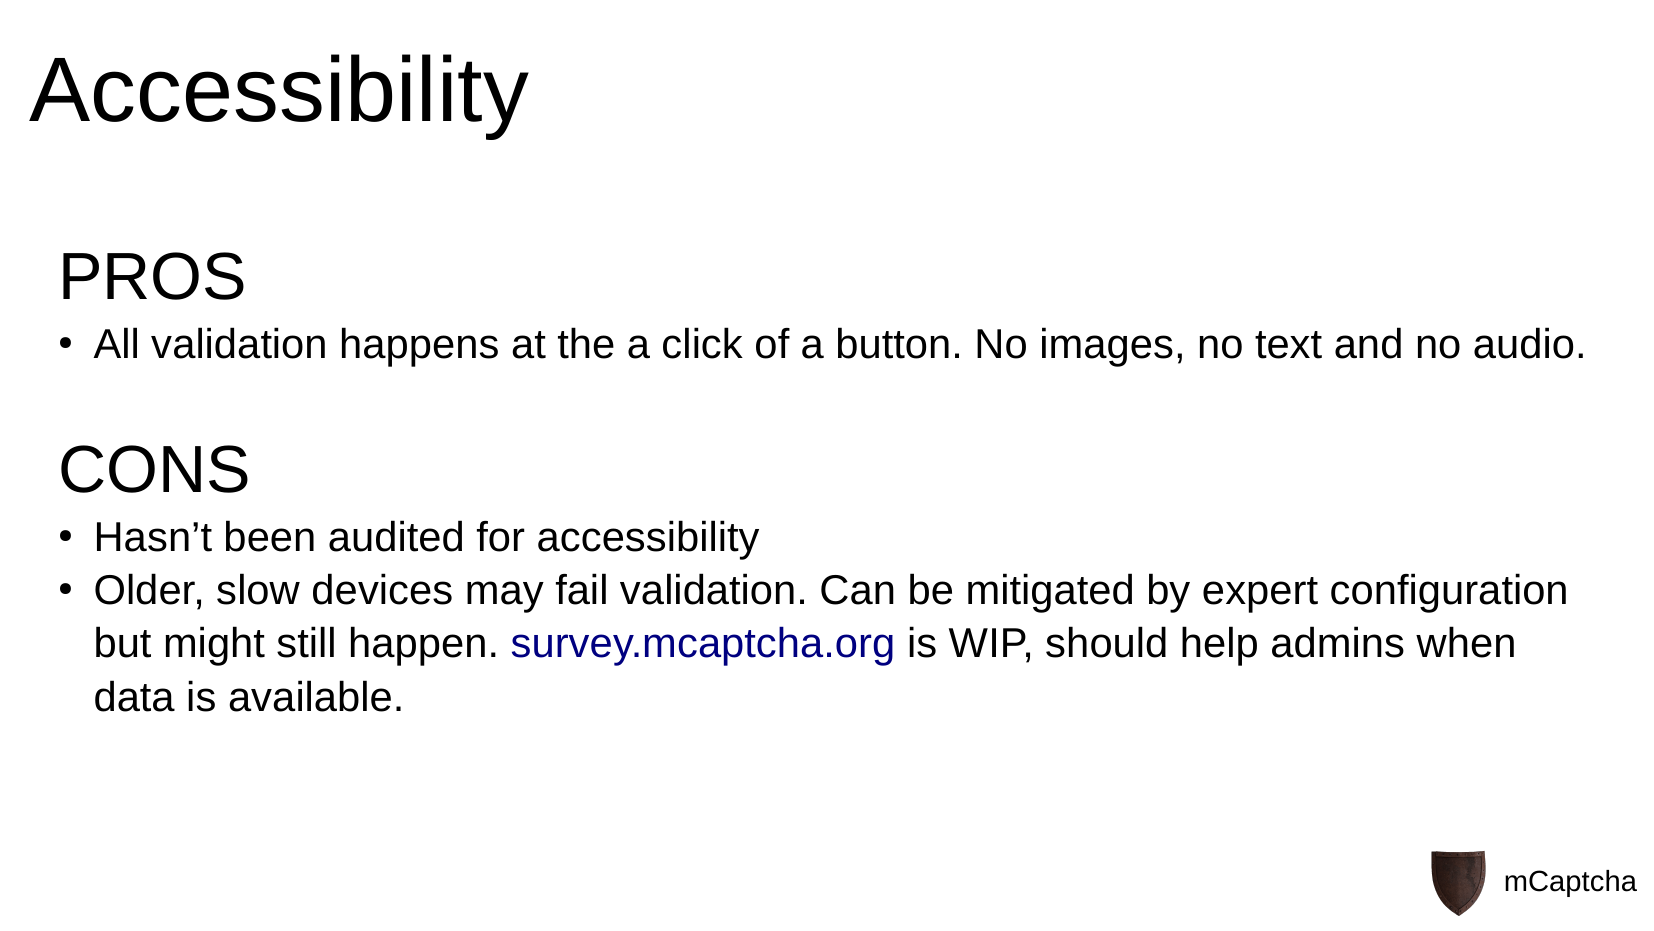

# Accessibility
PROS
All validation happens at the a click of a button. No images, no text and no audio.
CONS
Hasn’t been audited for accessibility
Older, slow devices may fail validation. Can be mitigated by expert configuration but might still happen. survey.mcaptcha.org is WIP, should help admins when data is available.
mCaptcha